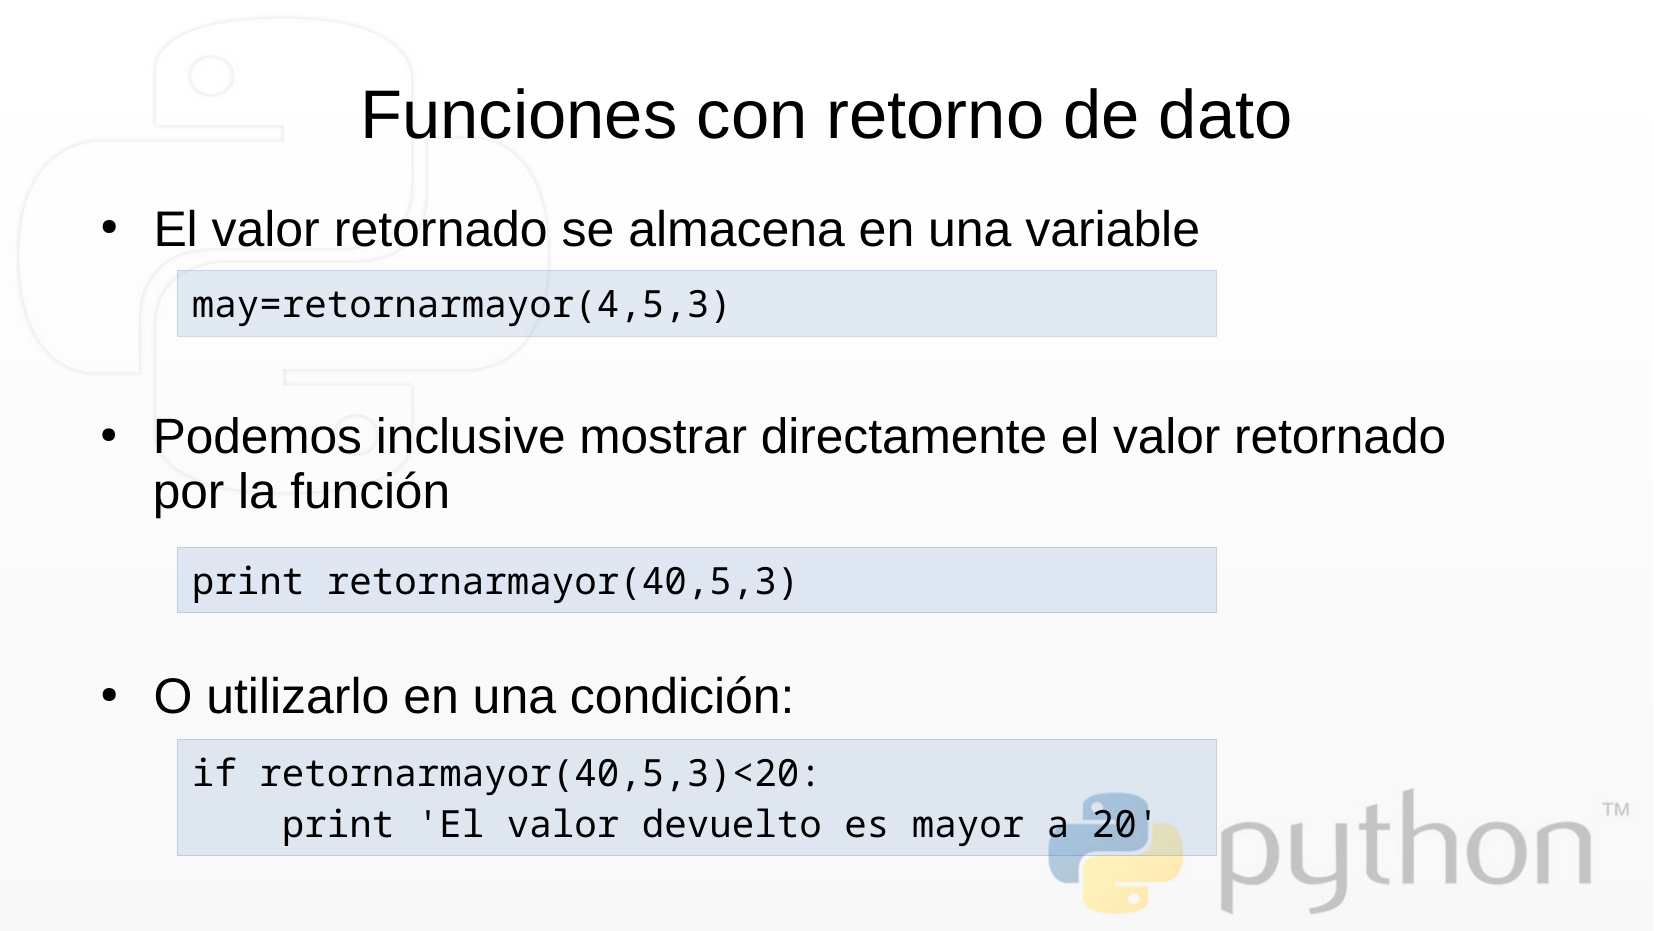

# Funciones con retorno de dato
El valor retornado se almacena en una variable
may=retornarmayor(4,5,3)
Podemos inclusive mostrar directamente el valor retornado por la función
print retornarmayor(40,5,3)
O utilizarlo en una condición:
if retornarmayor(40,5,3)<20:
 print 'El valor devuelto es mayor a 20'